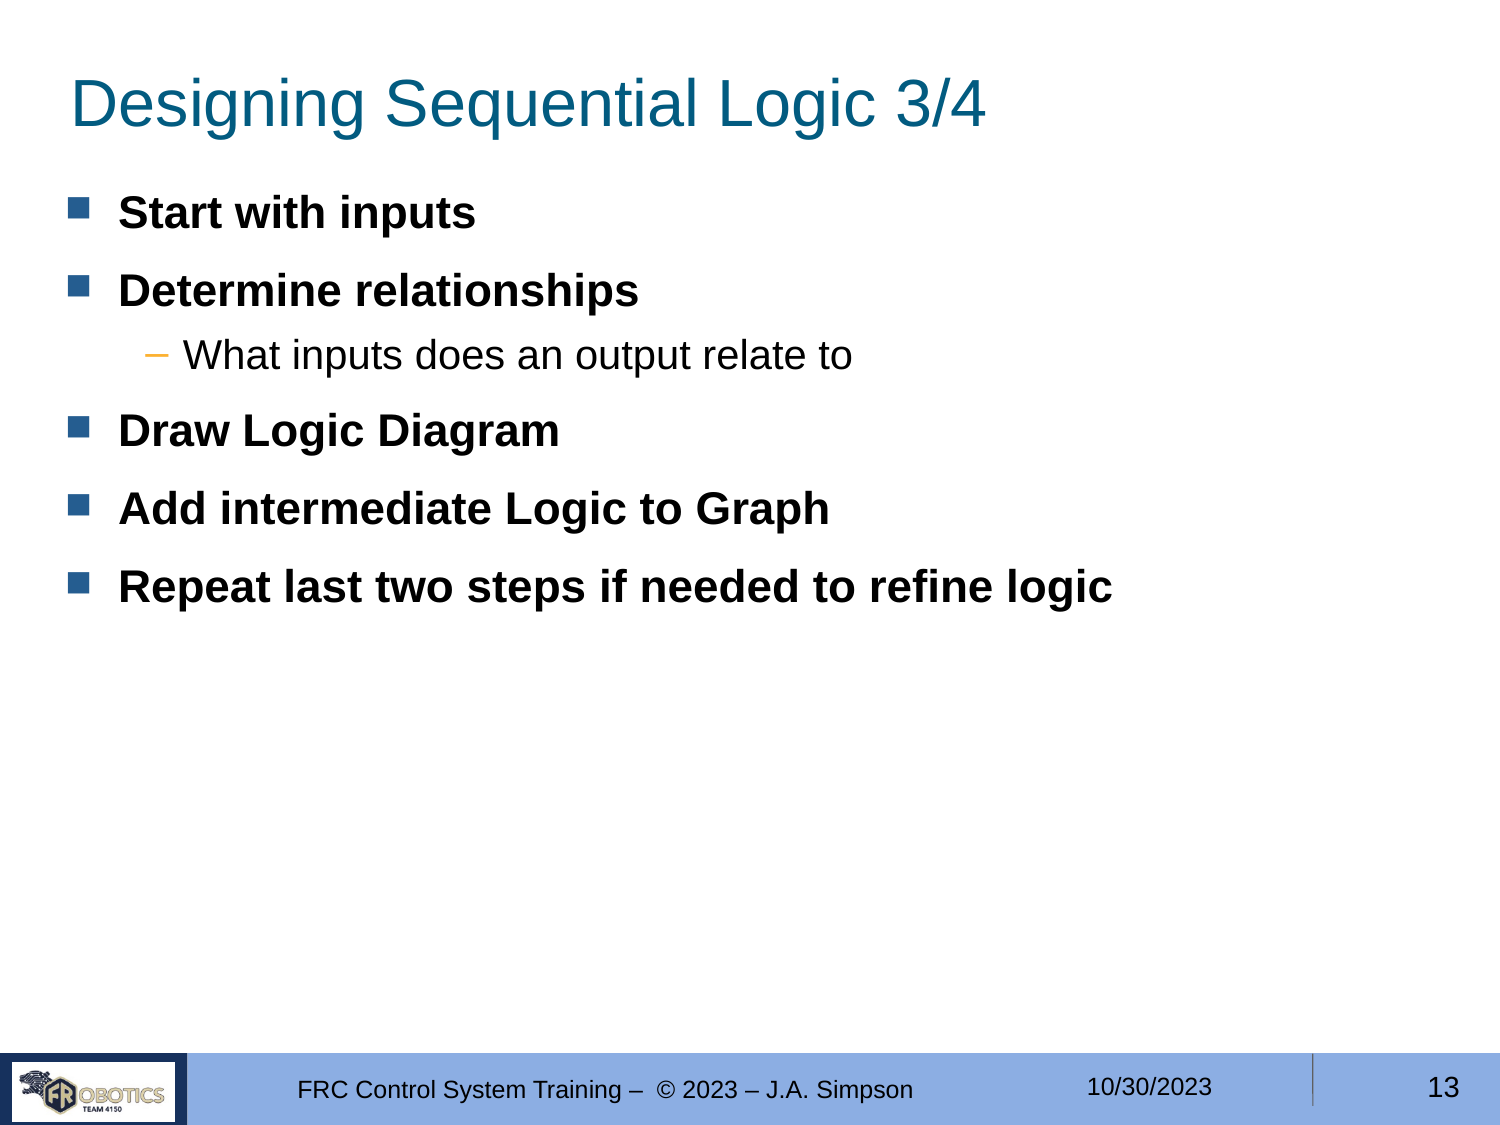

# Designing Sequential Logic 3/4
Start with inputs
Determine relationships
What inputs does an output relate to
Draw Logic Diagram
Add intermediate Logic to Graph
Repeat last two steps if needed to refine logic
10/30/2023
FRC Control System Training – © 2023 – J.A. Simpson